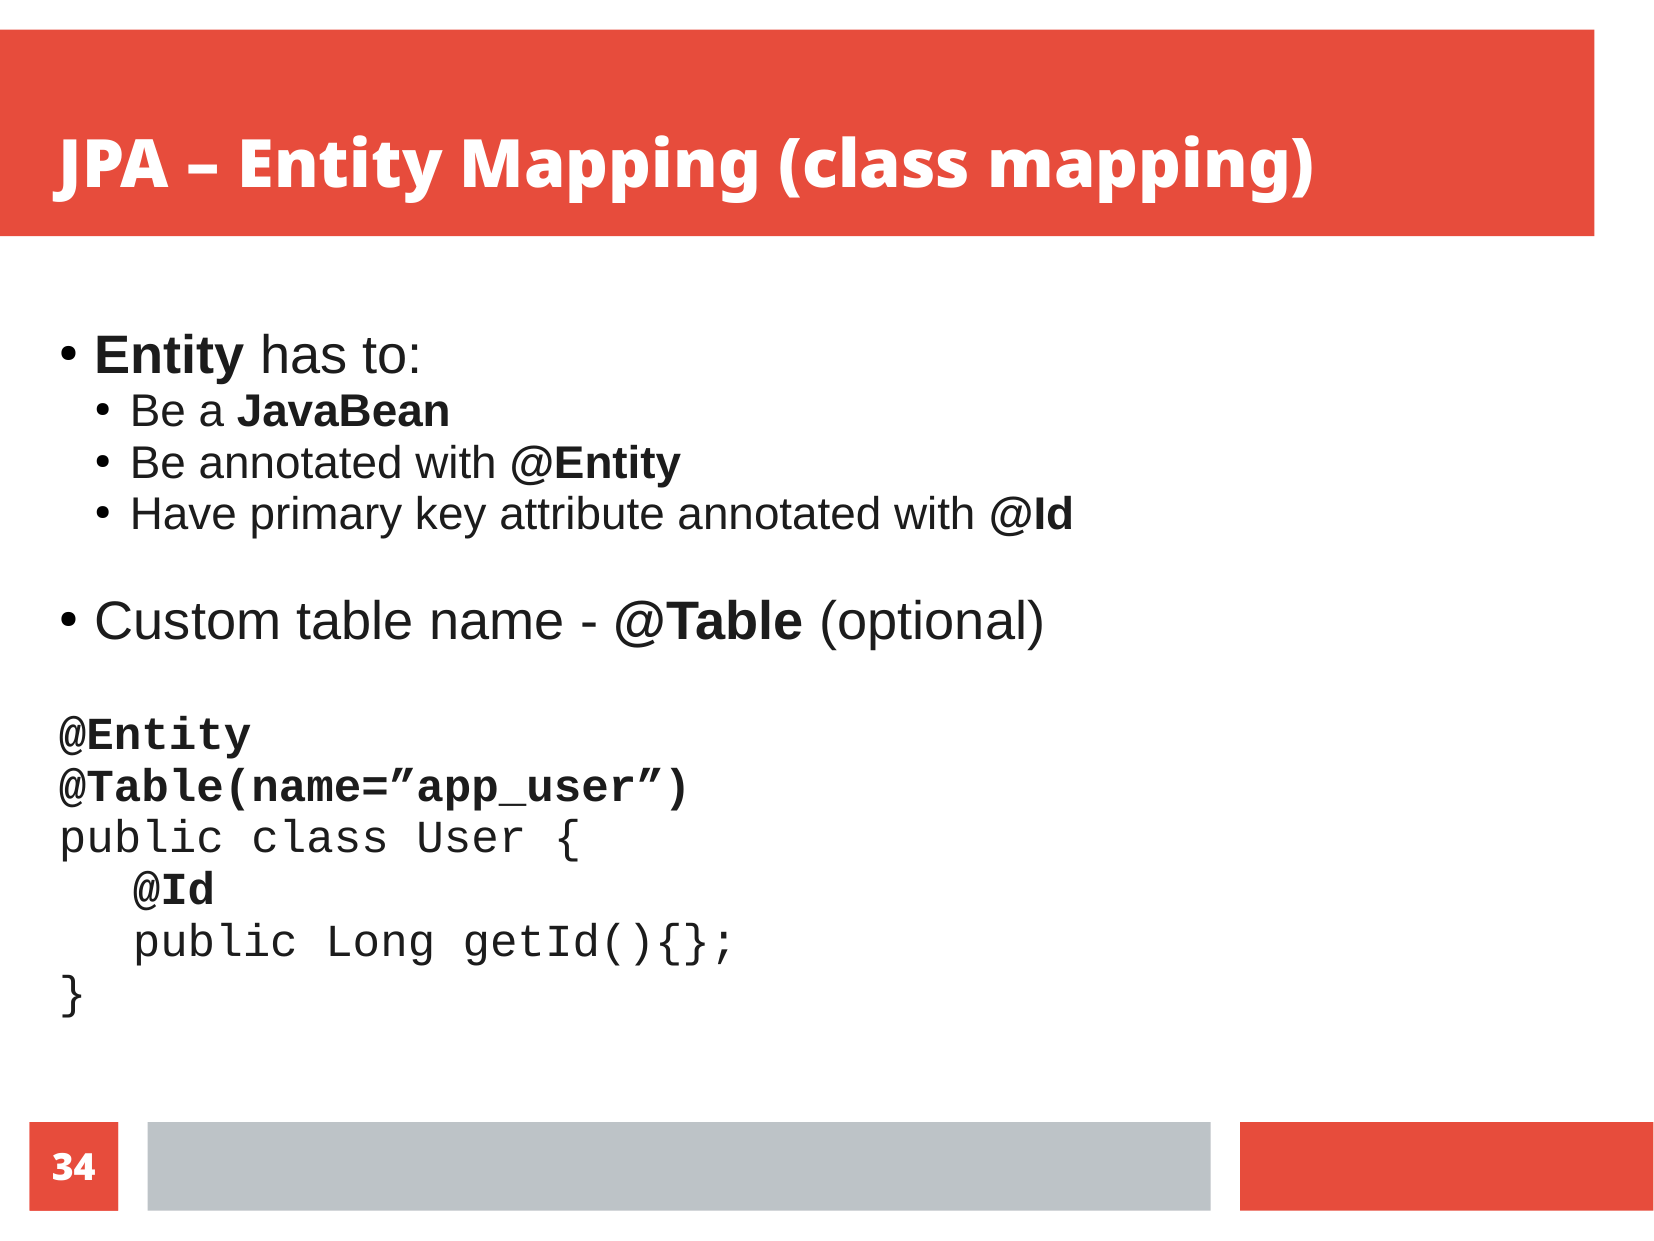

# JPA – Entity Mapping (class mapping)
Entity has to:
Be a JavaBean
Be annotated with @Entity
Have primary key attribute annotated with @Id
Custom table name - @Table (optional)
@Entity
@Table(name=”app_user”)
public class User {
	@Id
	public Long getId(){};
}
34